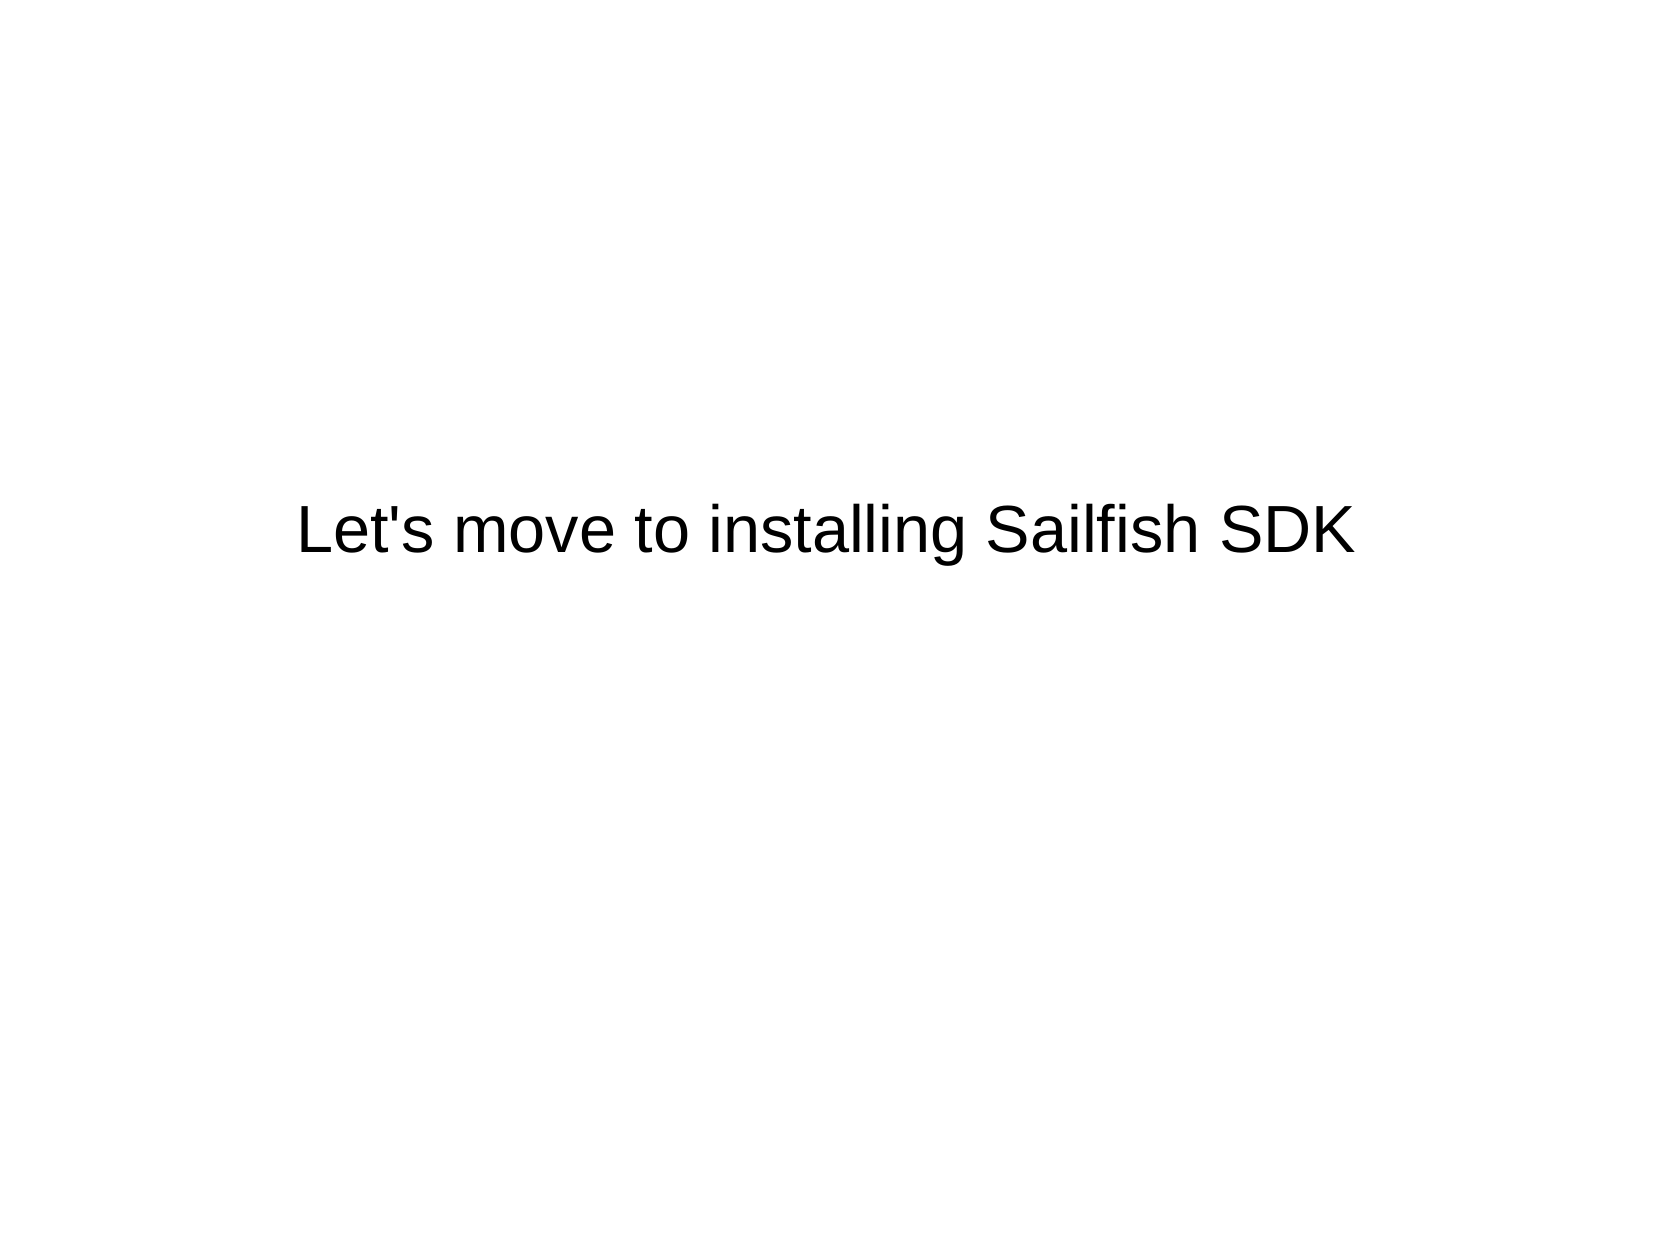

# Let's move to installing Sailfish SDK